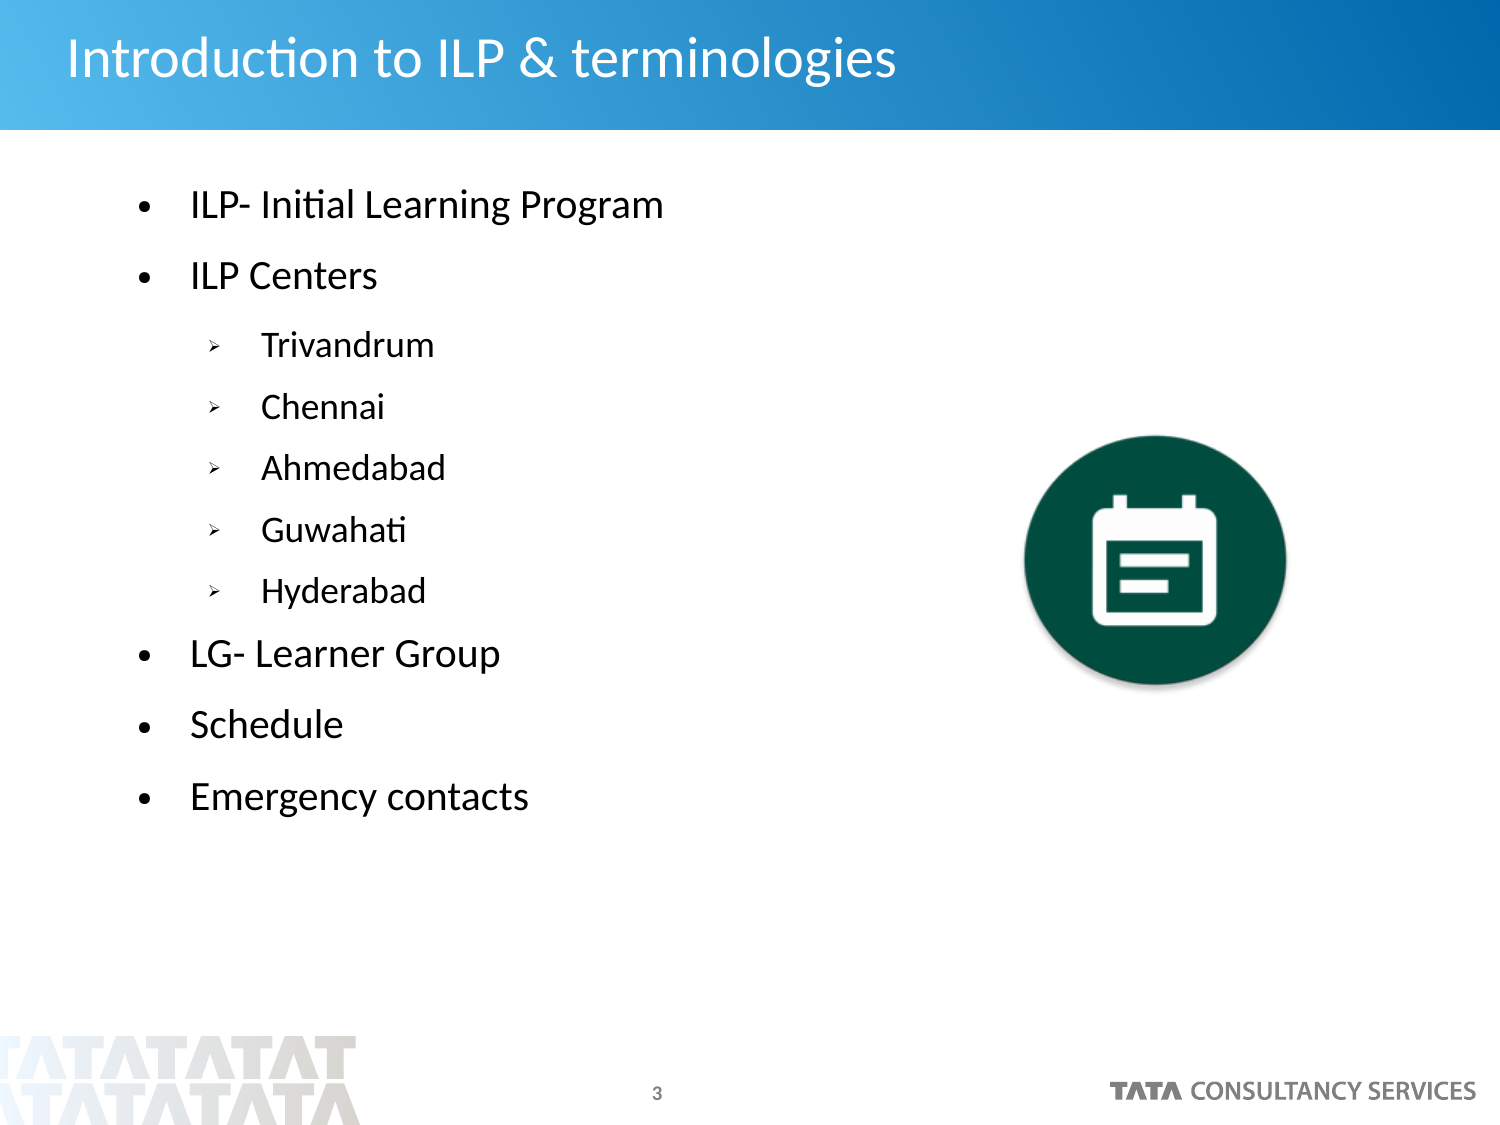

# Introduction to ILP & terminologies
ILP- Initial Learning Program
ILP Centers
Trivandrum
Chennai
Ahmedabad
Guwahati
Hyderabad
LG- Learner Group
Schedule
Emergency contacts